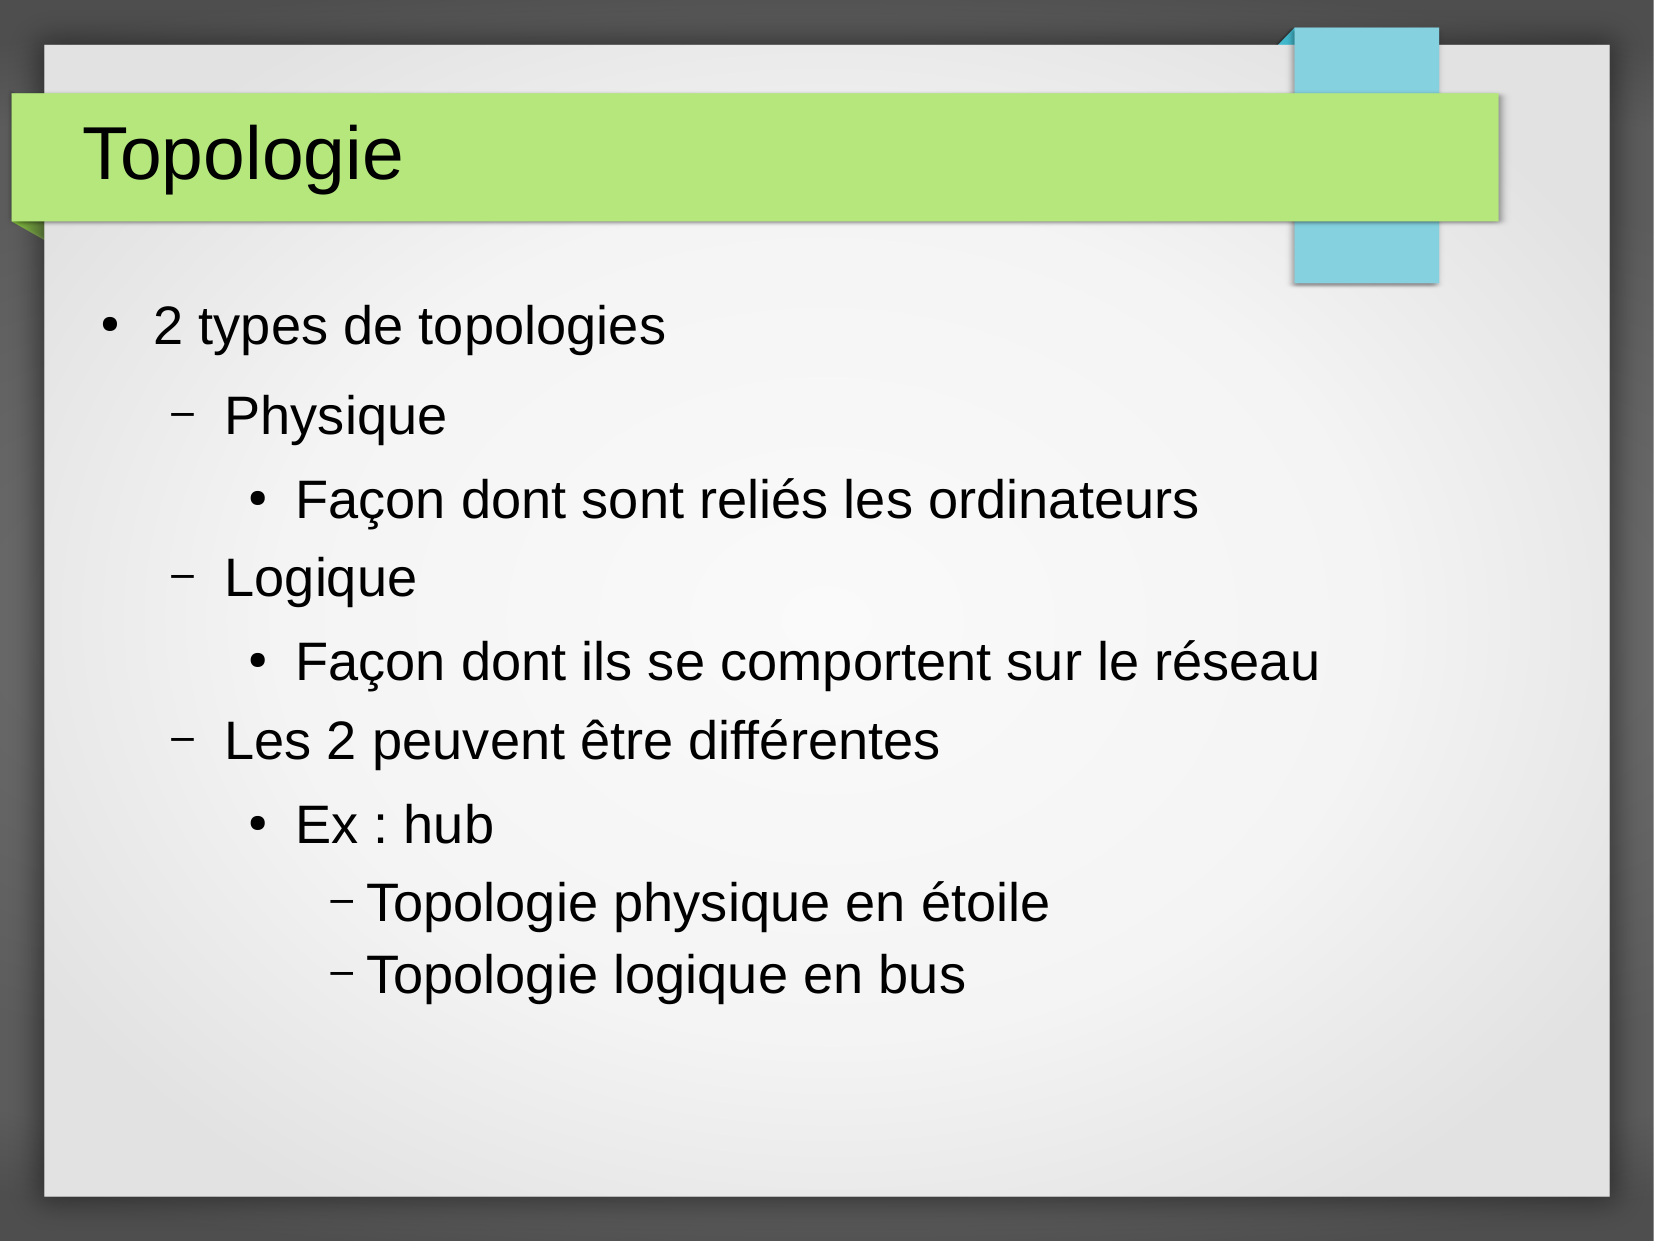

# Topologie
2 types de topologies
Physique
Façon dont sont reliés les ordinateurs
Logique
Façon dont ils se comportent sur le réseau
Les 2 peuvent être différentes
Ex : hub
Topologie physique en étoile
Topologie logique en bus